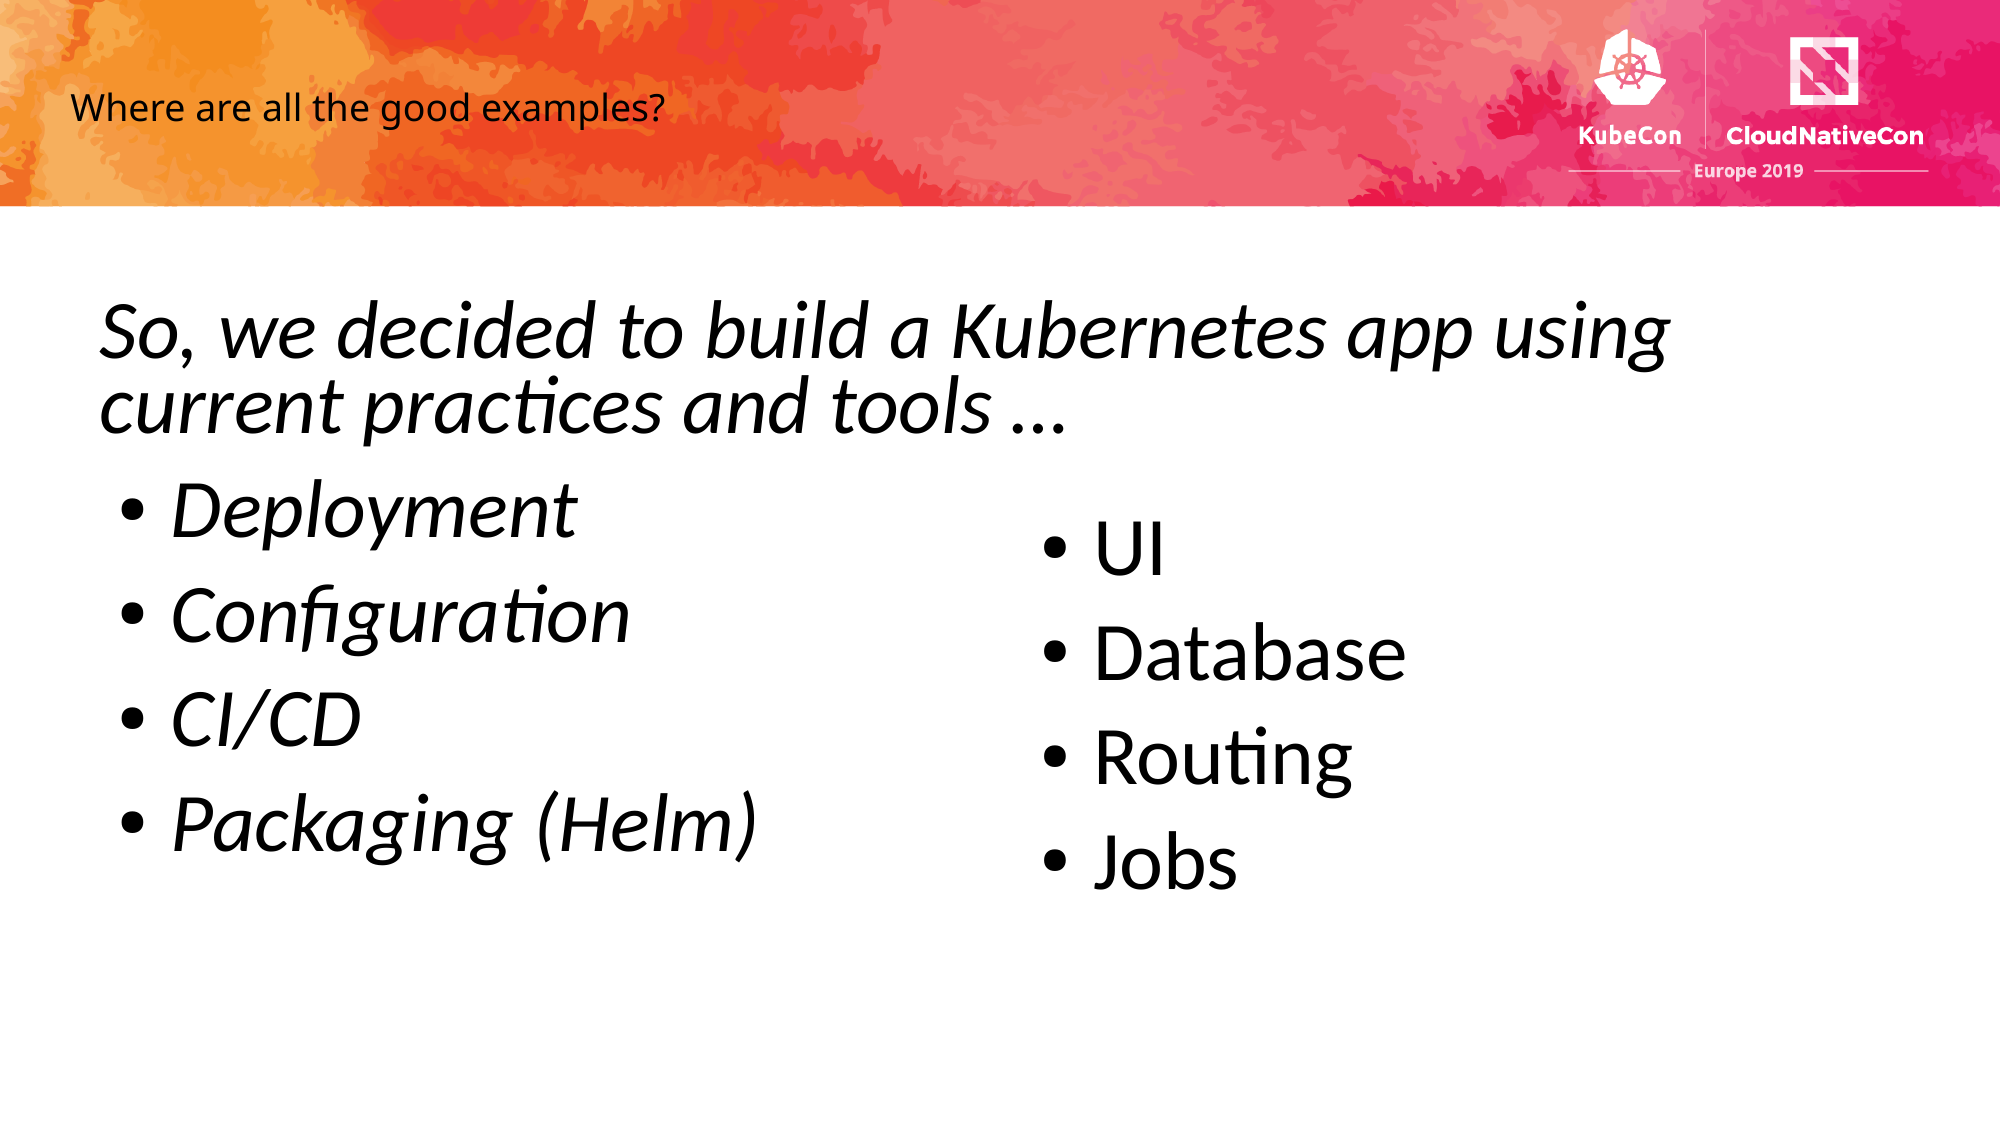

# Where are all the good examples?
So, we decided to build a Kubernetes app using current practices and tools …
Deployment
Configuration
CI/CD
Packaging (Helm)
UI
Database
Routing
Jobs